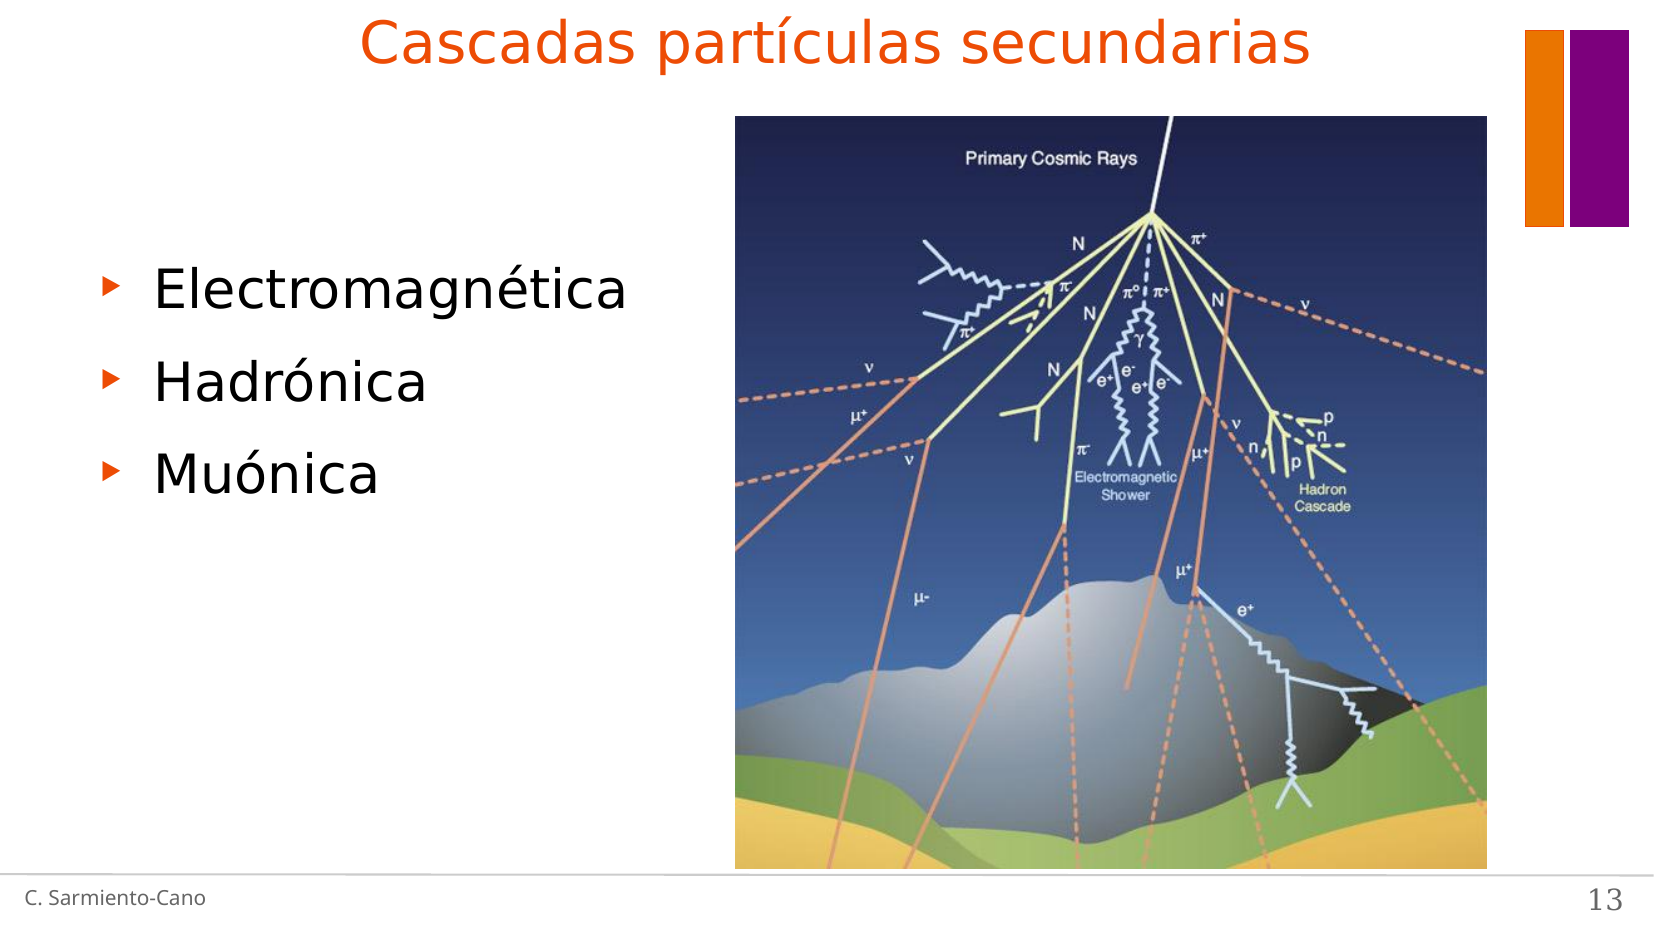

# Cascadas partículas secundarias
Electromagnética
Hadrónica
Muónica
13